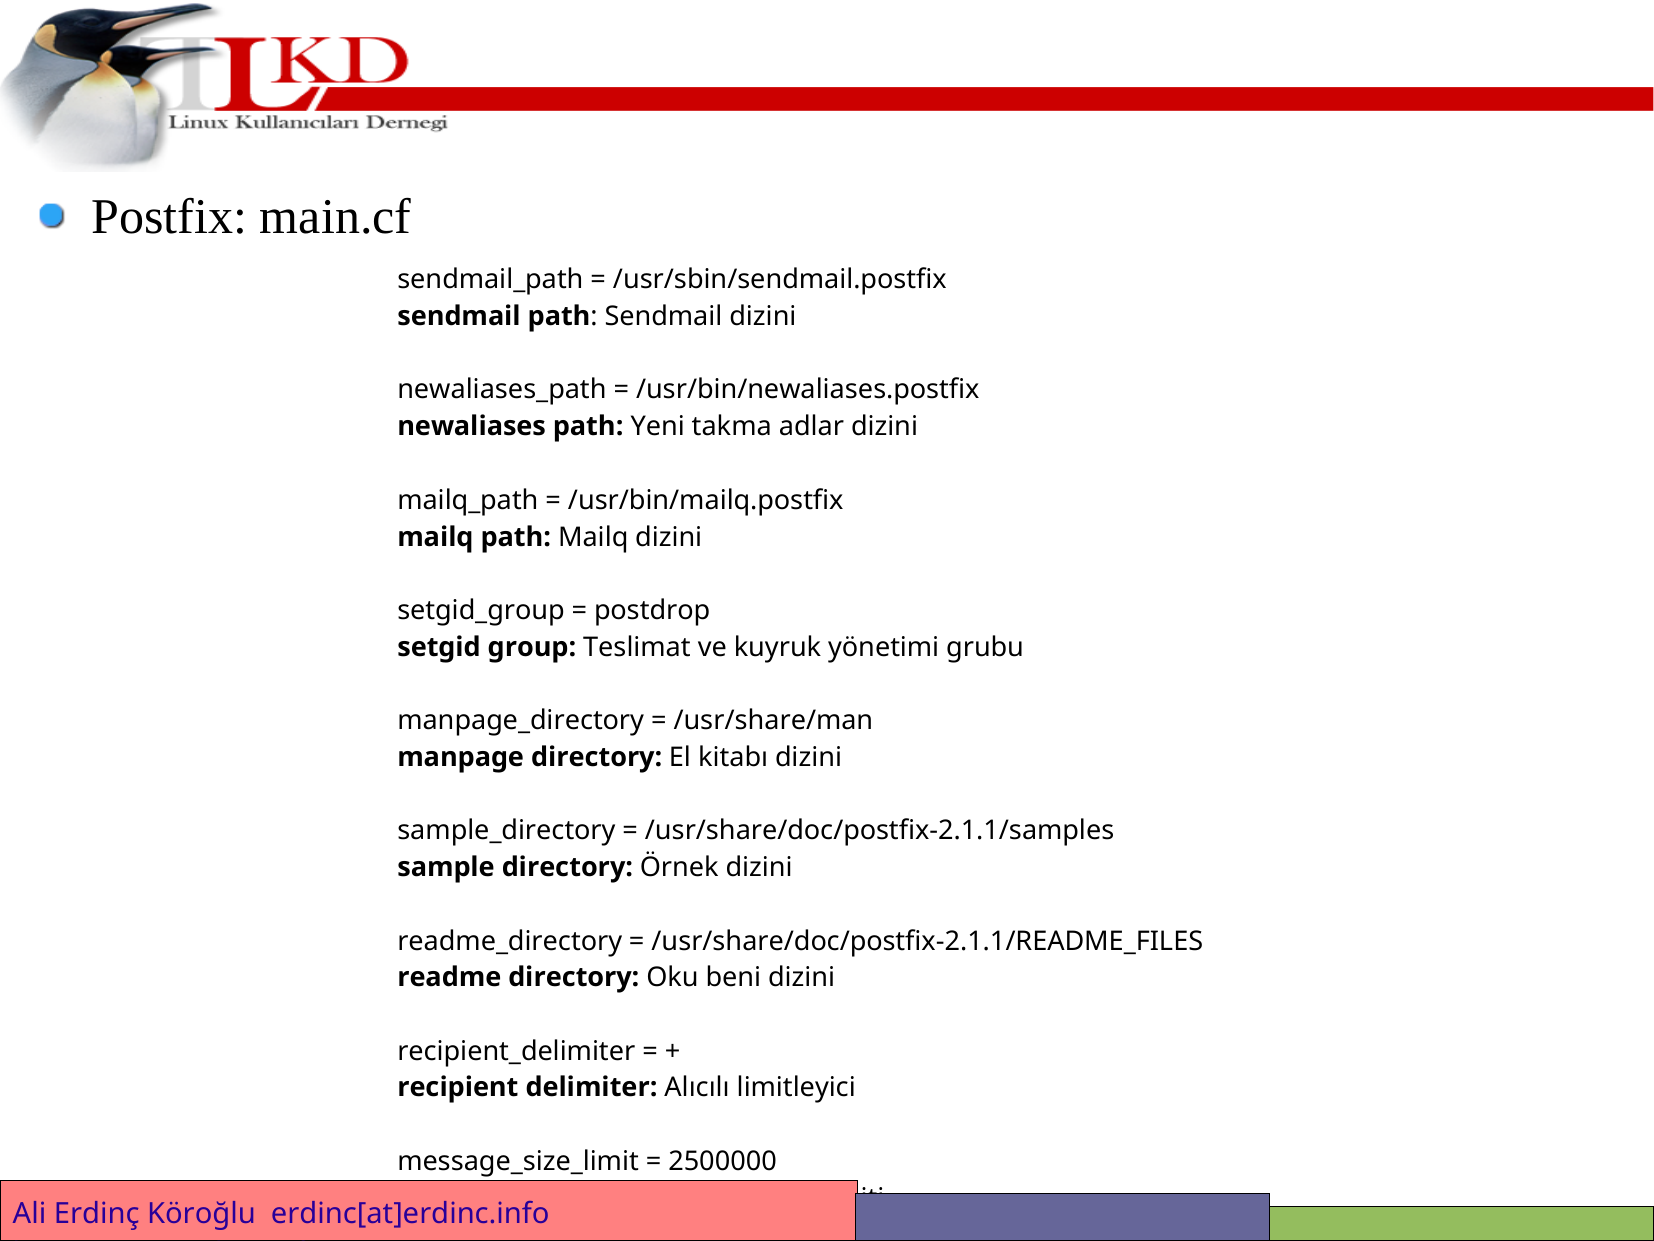

Postfix: main.cf
sendmail_path = /usr/sbin/sendmail.postfix
sendmail path: Sendmail dizini
newaliases_path = /usr/bin/newaliases.postfix
newaliases path: Yeni takma adlar dizini
mailq_path = /usr/bin/mailq.postfix
mailq path: Mailq dizini
setgid_group = postdrop
setgid group: Teslimat ve kuyruk yönetimi grubu
manpage_directory = /usr/share/man
manpage directory: El kitabı dizini
sample_directory = /usr/share/doc/postfix-2.1.1/samples
sample directory: Örnek dizini
readme_directory = /usr/share/doc/postfix-2.1.1/README_FILES
readme directory: Oku beni dizini
recipient_delimiter = +
recipient delimiter: Alıcılı limitleyici
message_size_limit = 2500000
message size limit: mesaj boyut limiti
Ali Erdinç Köroğlu erdinc[at]erdinc.info http://www.erdinc.info